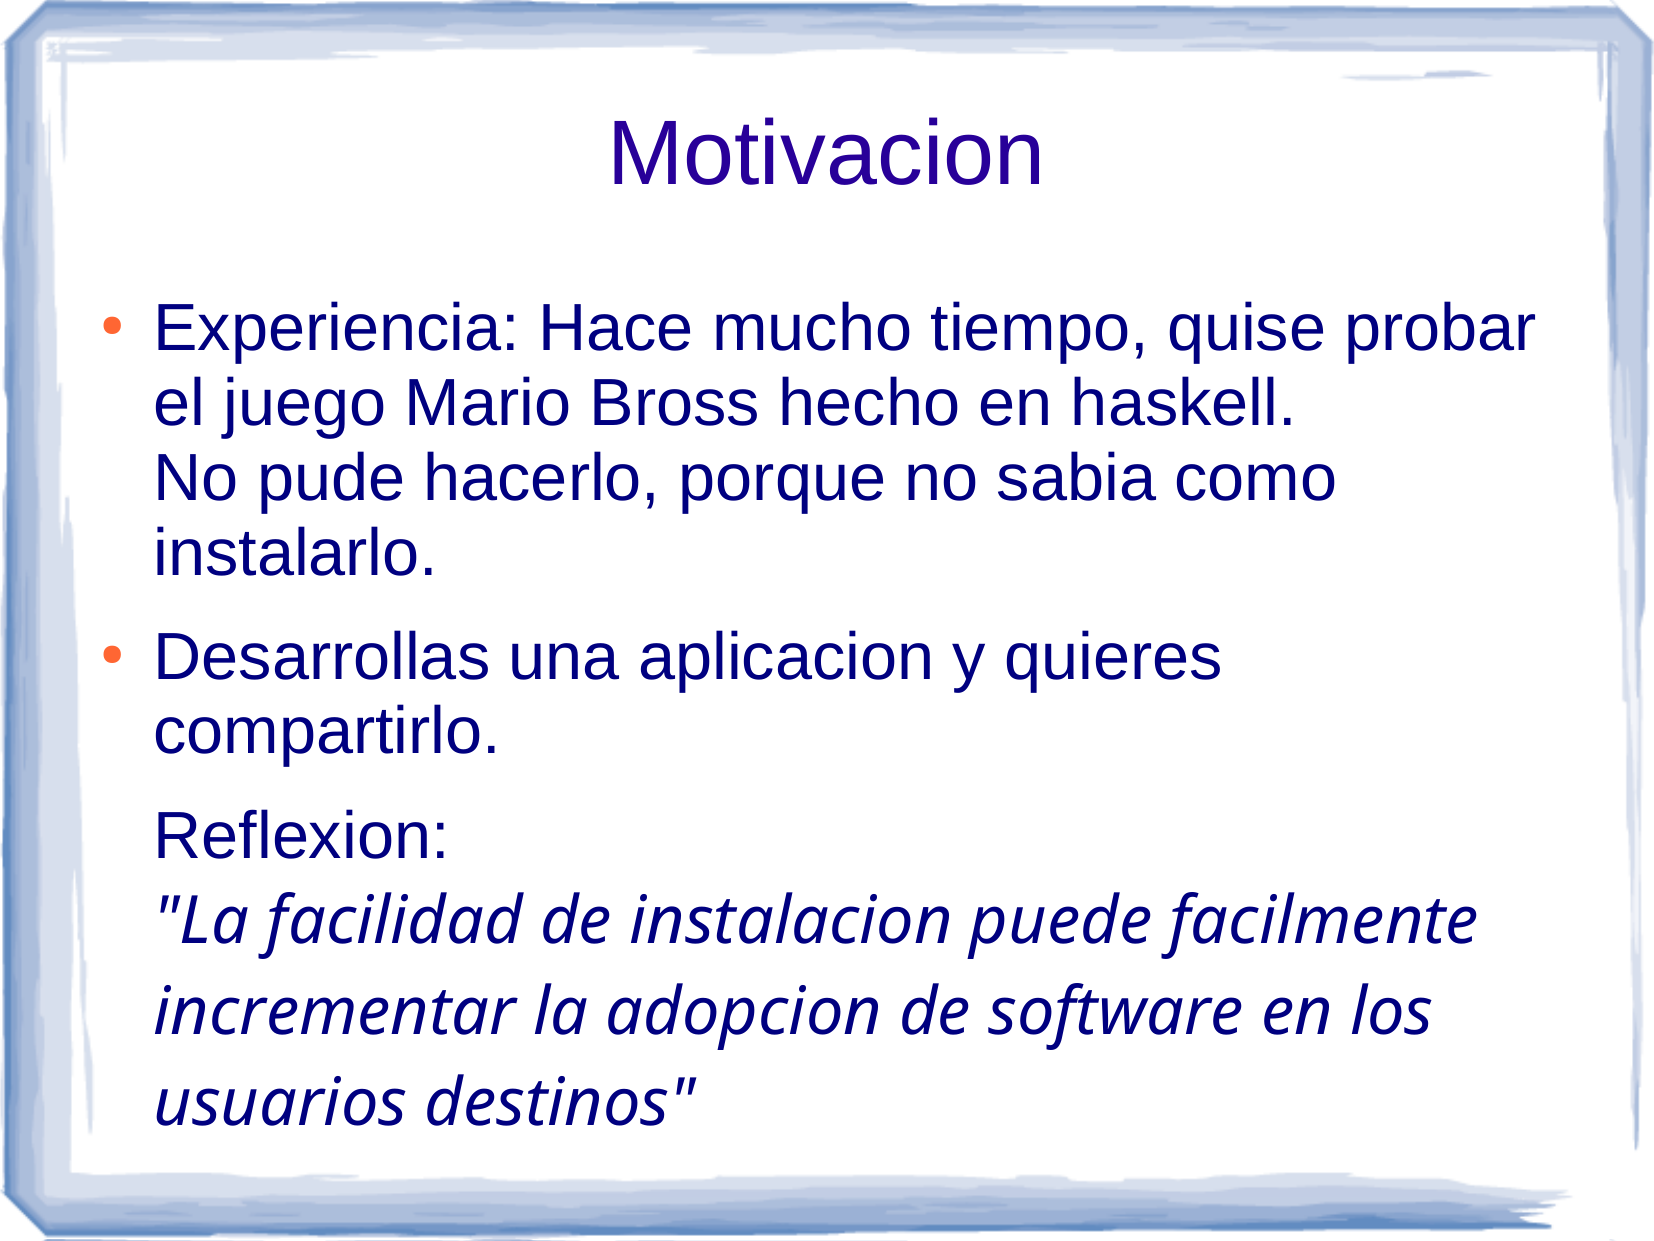

# Motivacion
Experiencia: Hace mucho tiempo, quise probar el juego Mario Bross hecho en haskell.
No pude hacerlo, porque no sabia como instalarlo.
Desarrollas una aplicacion y quieres compartirlo.
Reflexion:
"La facilidad de instalacion puede facilmente incrementar la adopcion de software en los usuarios destinos"